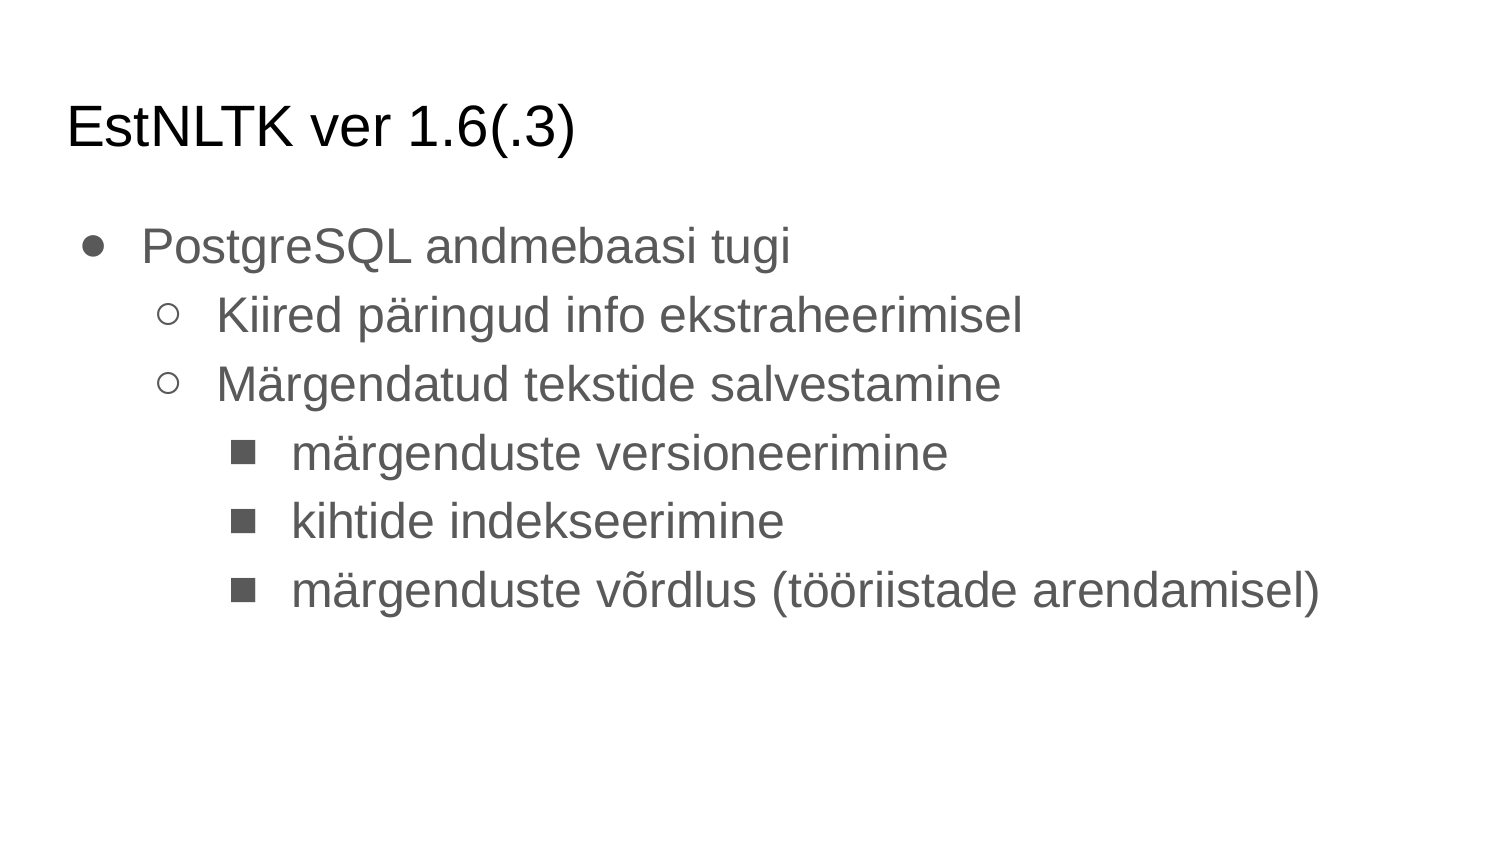

# EstNLTK ver 1.6(.3)
PostgreSQL andmebaasi tugi
Kiired päringud info ekstraheerimisel
Märgendatud tekstide salvestamine
märgenduste versioneerimine
kihtide indekseerimine
märgenduste võrdlus (tööriistade arendamisel)